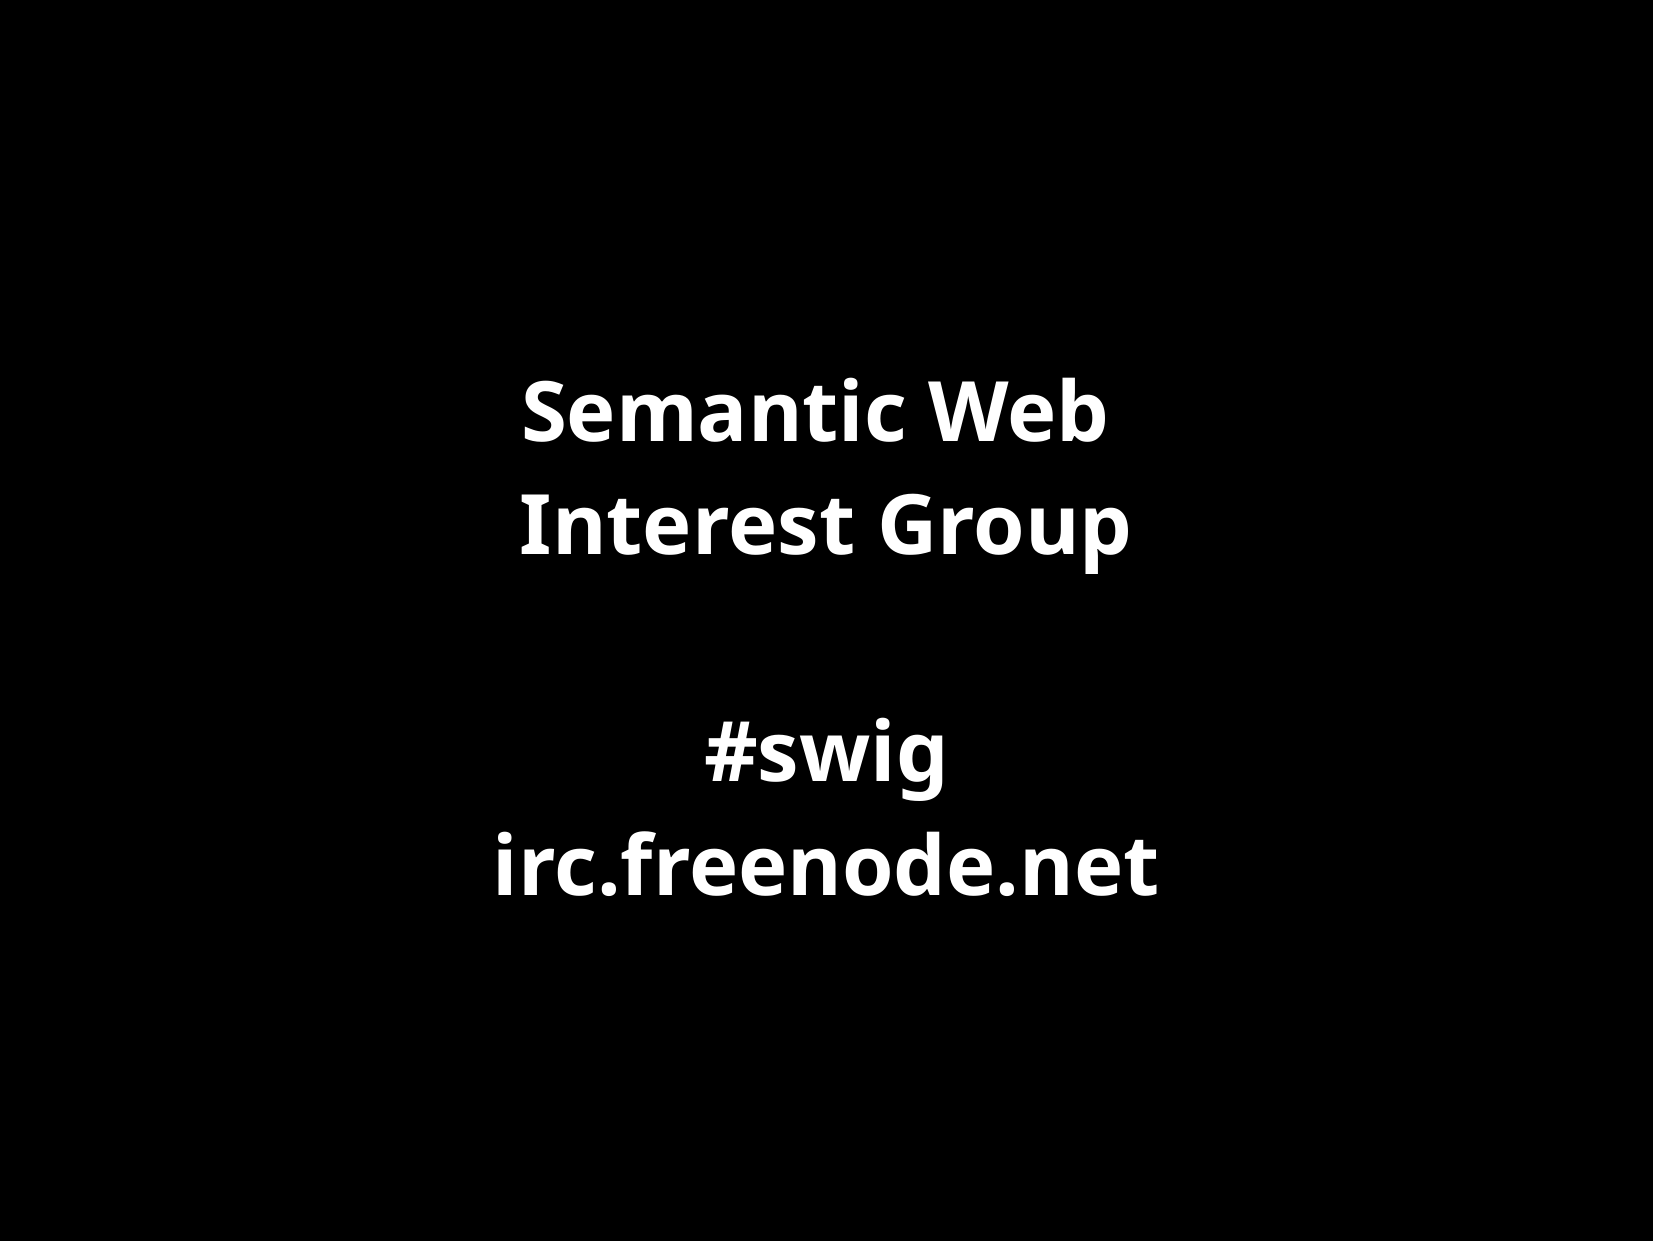

# Semantic Web
Interest Group
#swig
irc.freenode.net